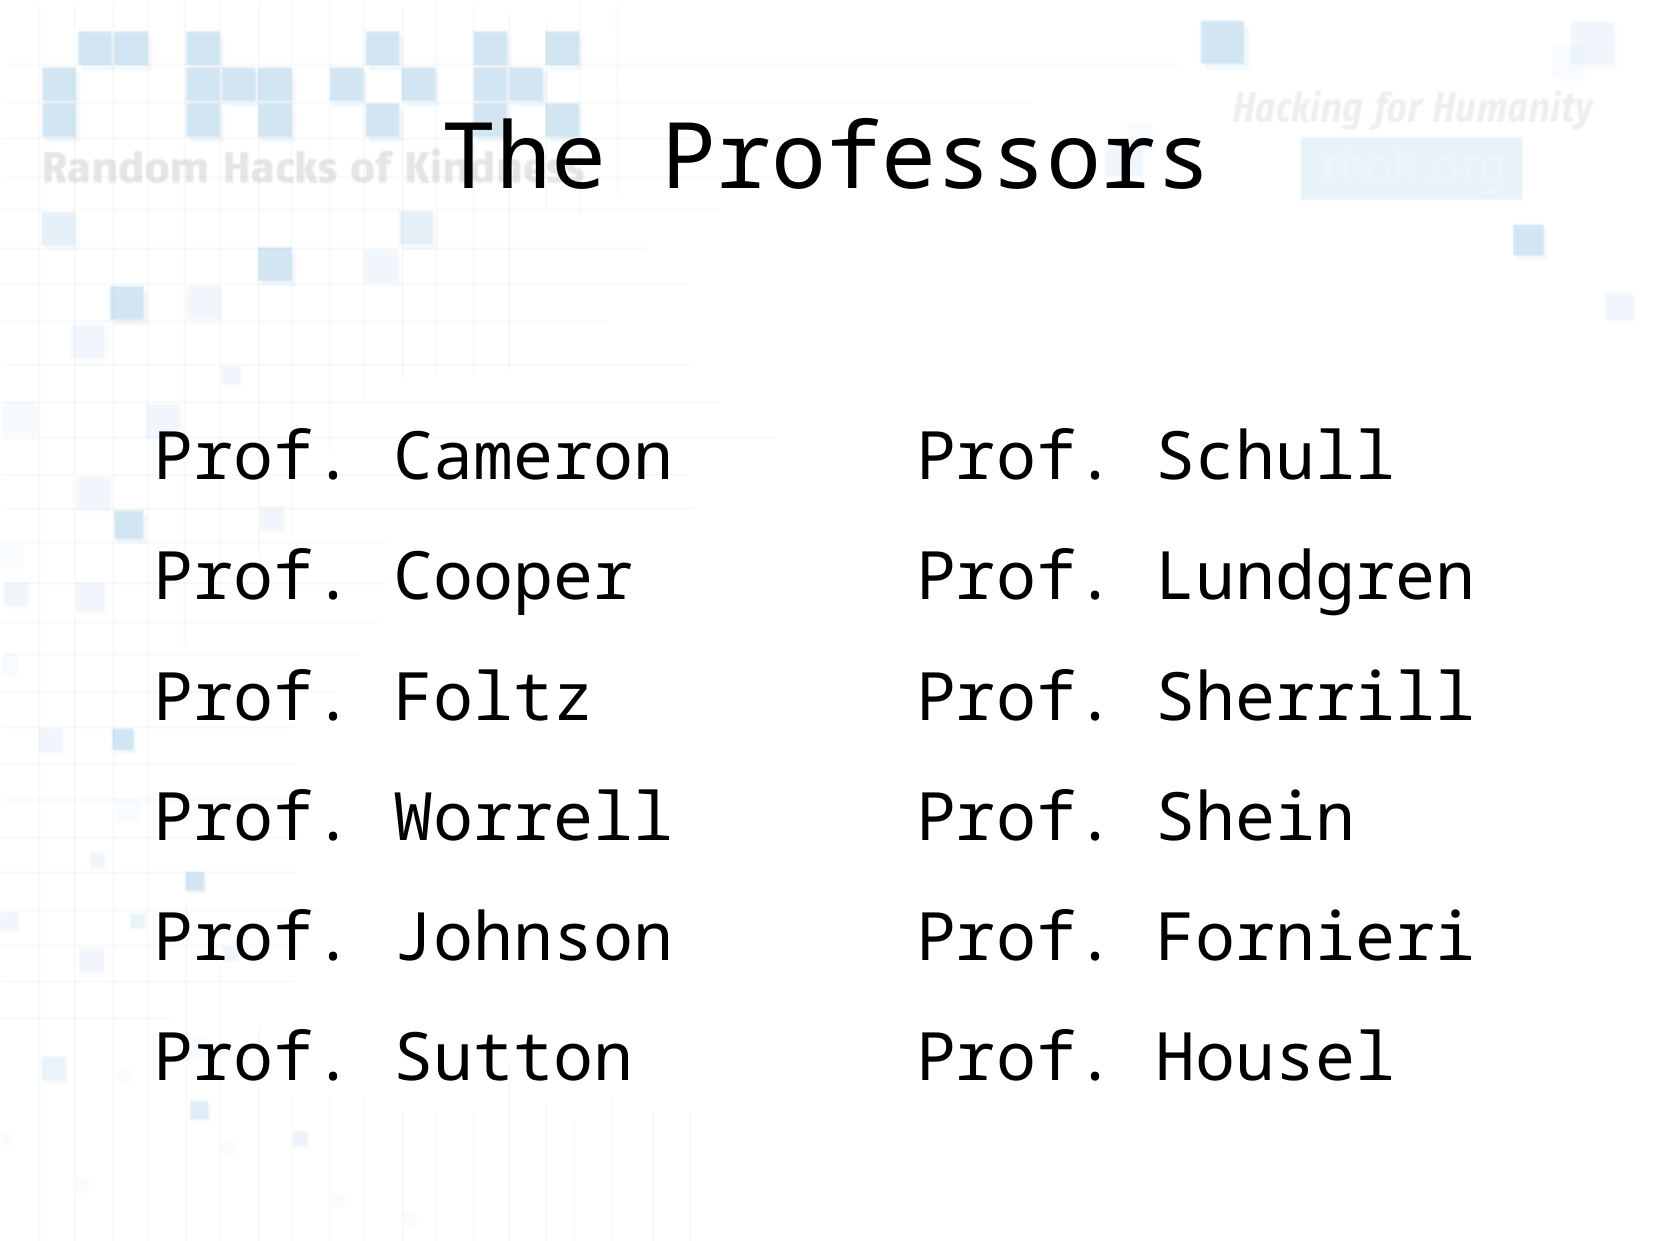

# The Professors
Prof. Cameron
Prof. Cooper
Prof. Foltz
Prof. Worrell
Prof. Johnson
Prof. Sutton
Prof. Schull
Prof. Lundgren
Prof. Sherrill
Prof. Shein
Prof. Fornieri
Prof. Housel